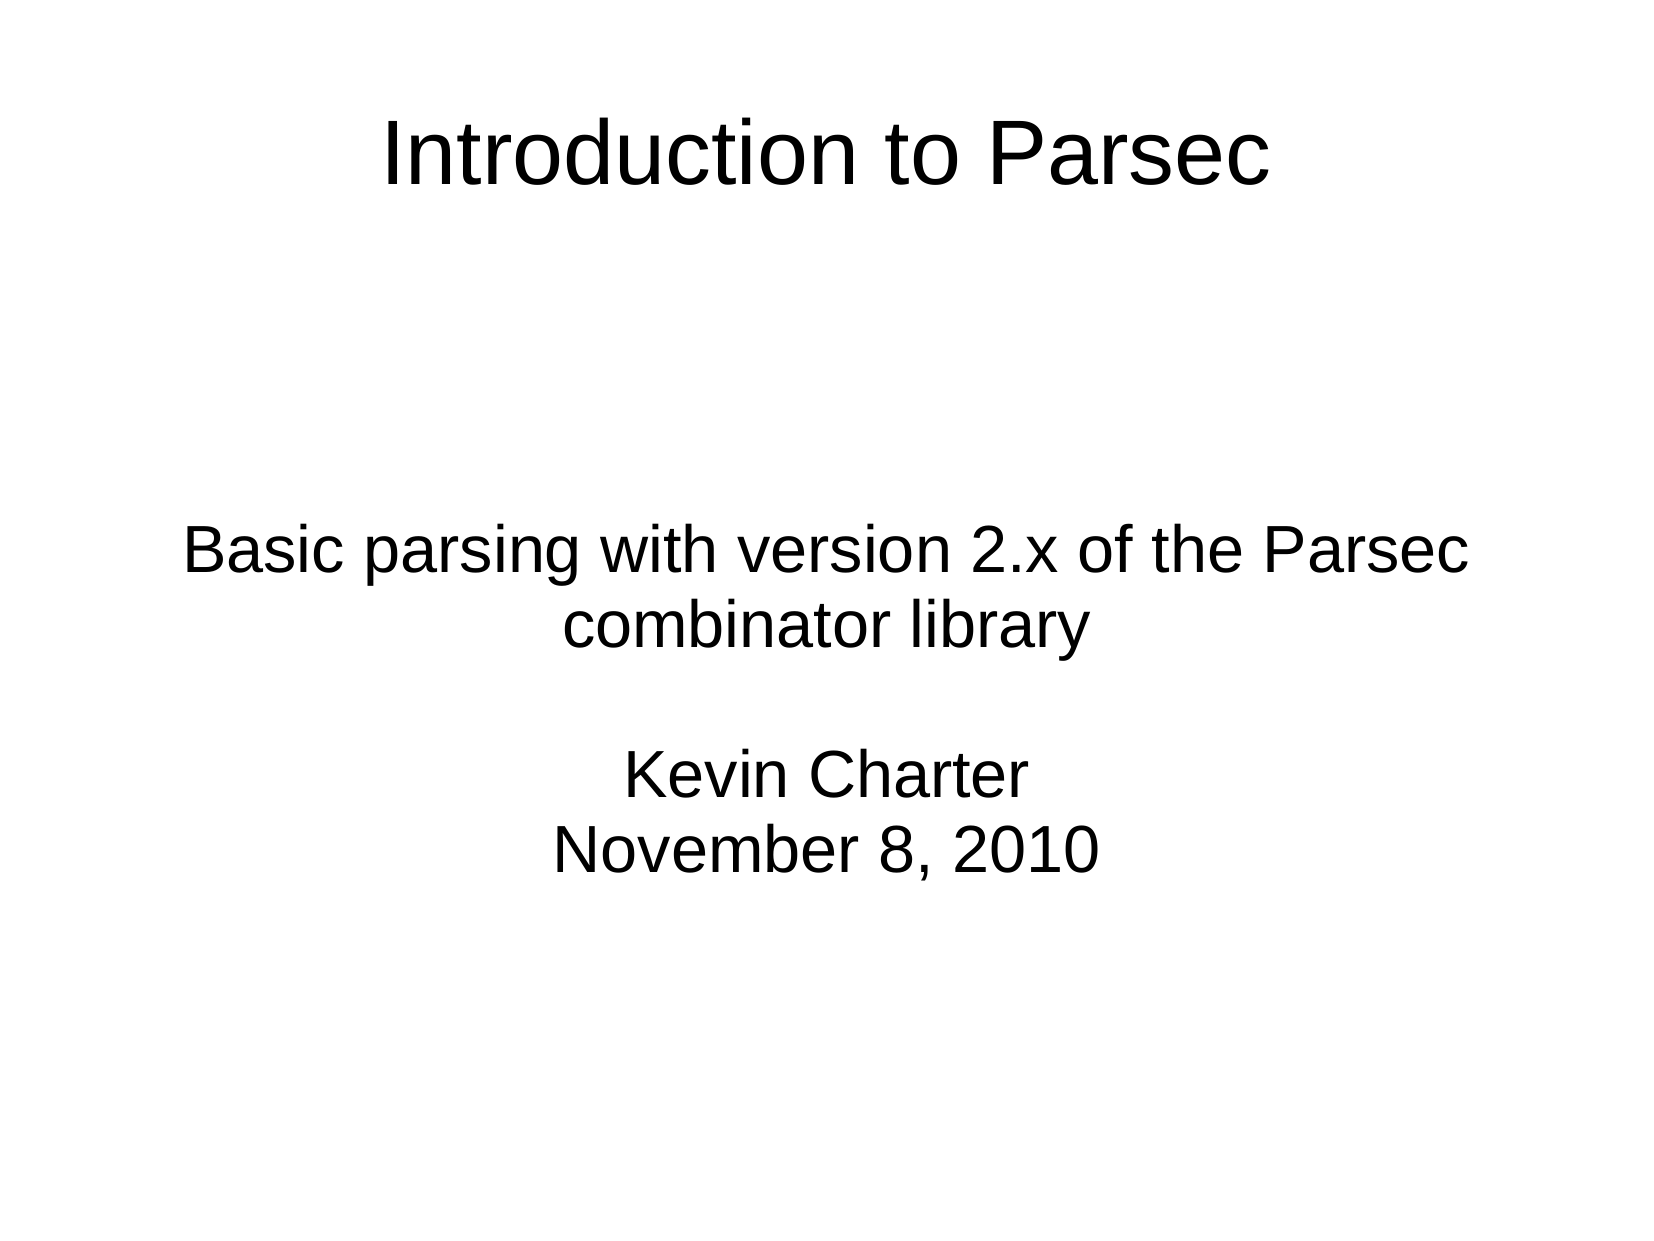

# Introduction to Parsec
Basic parsing with version 2.x of the Parsec combinator library
Kevin Charter
November 8, 2010